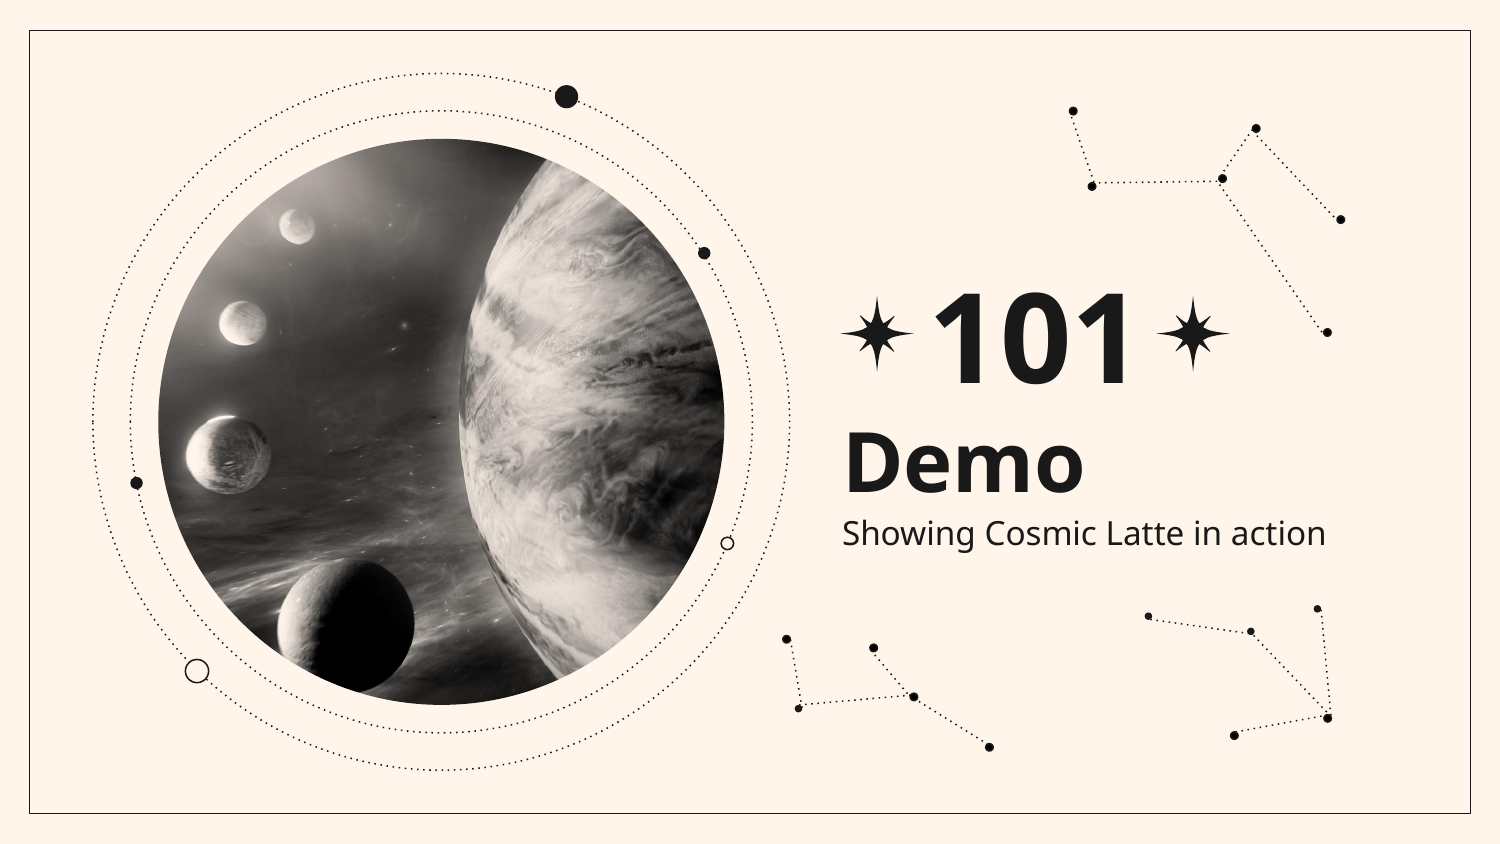

101
Demo
# Showing Cosmic Latte in action